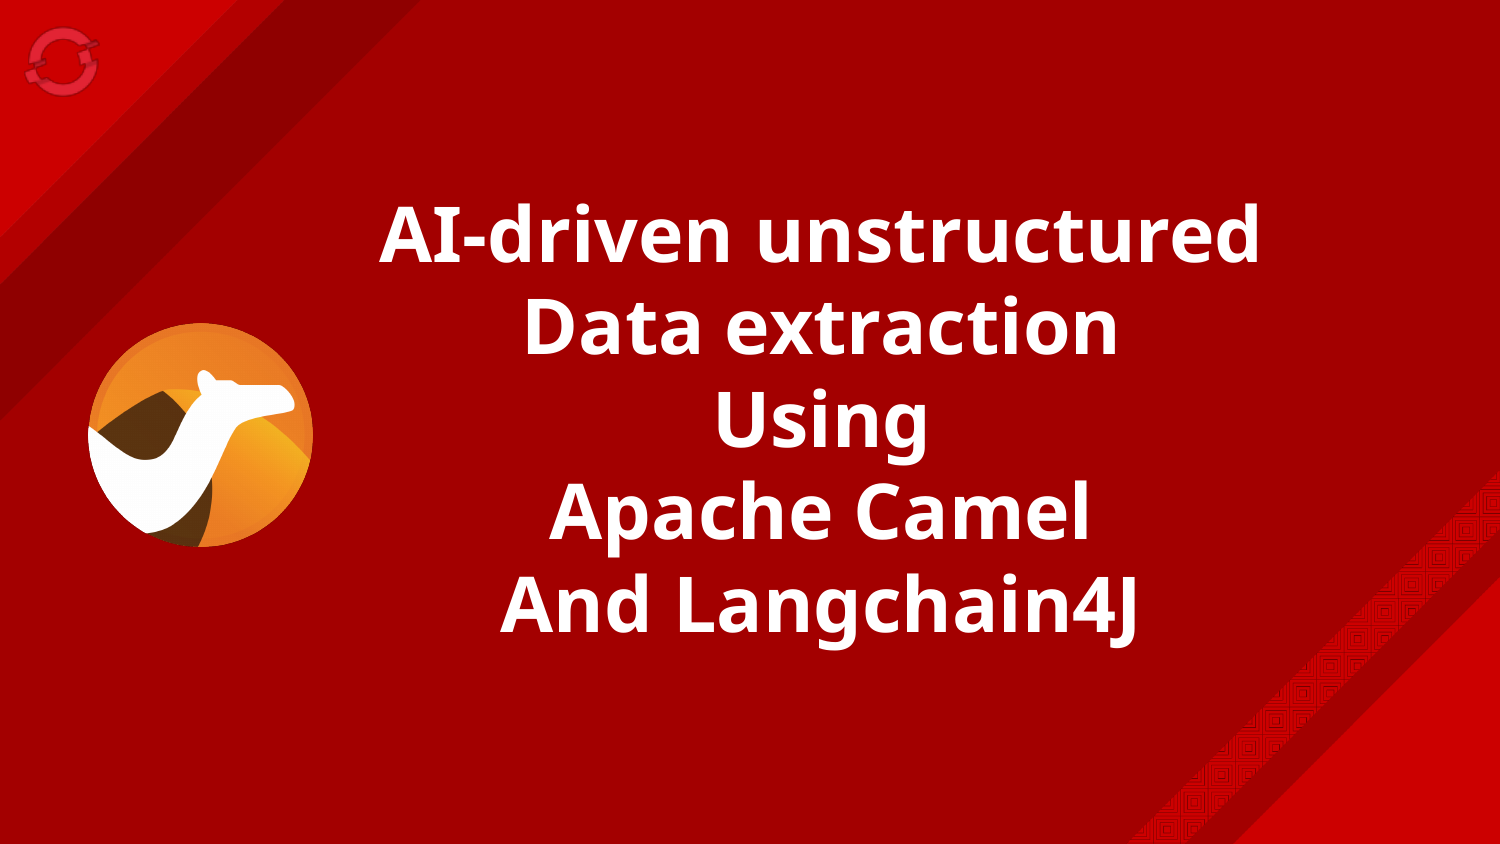

# AI-driven unstructured Data extraction Using Apache Camel And Langchain4J